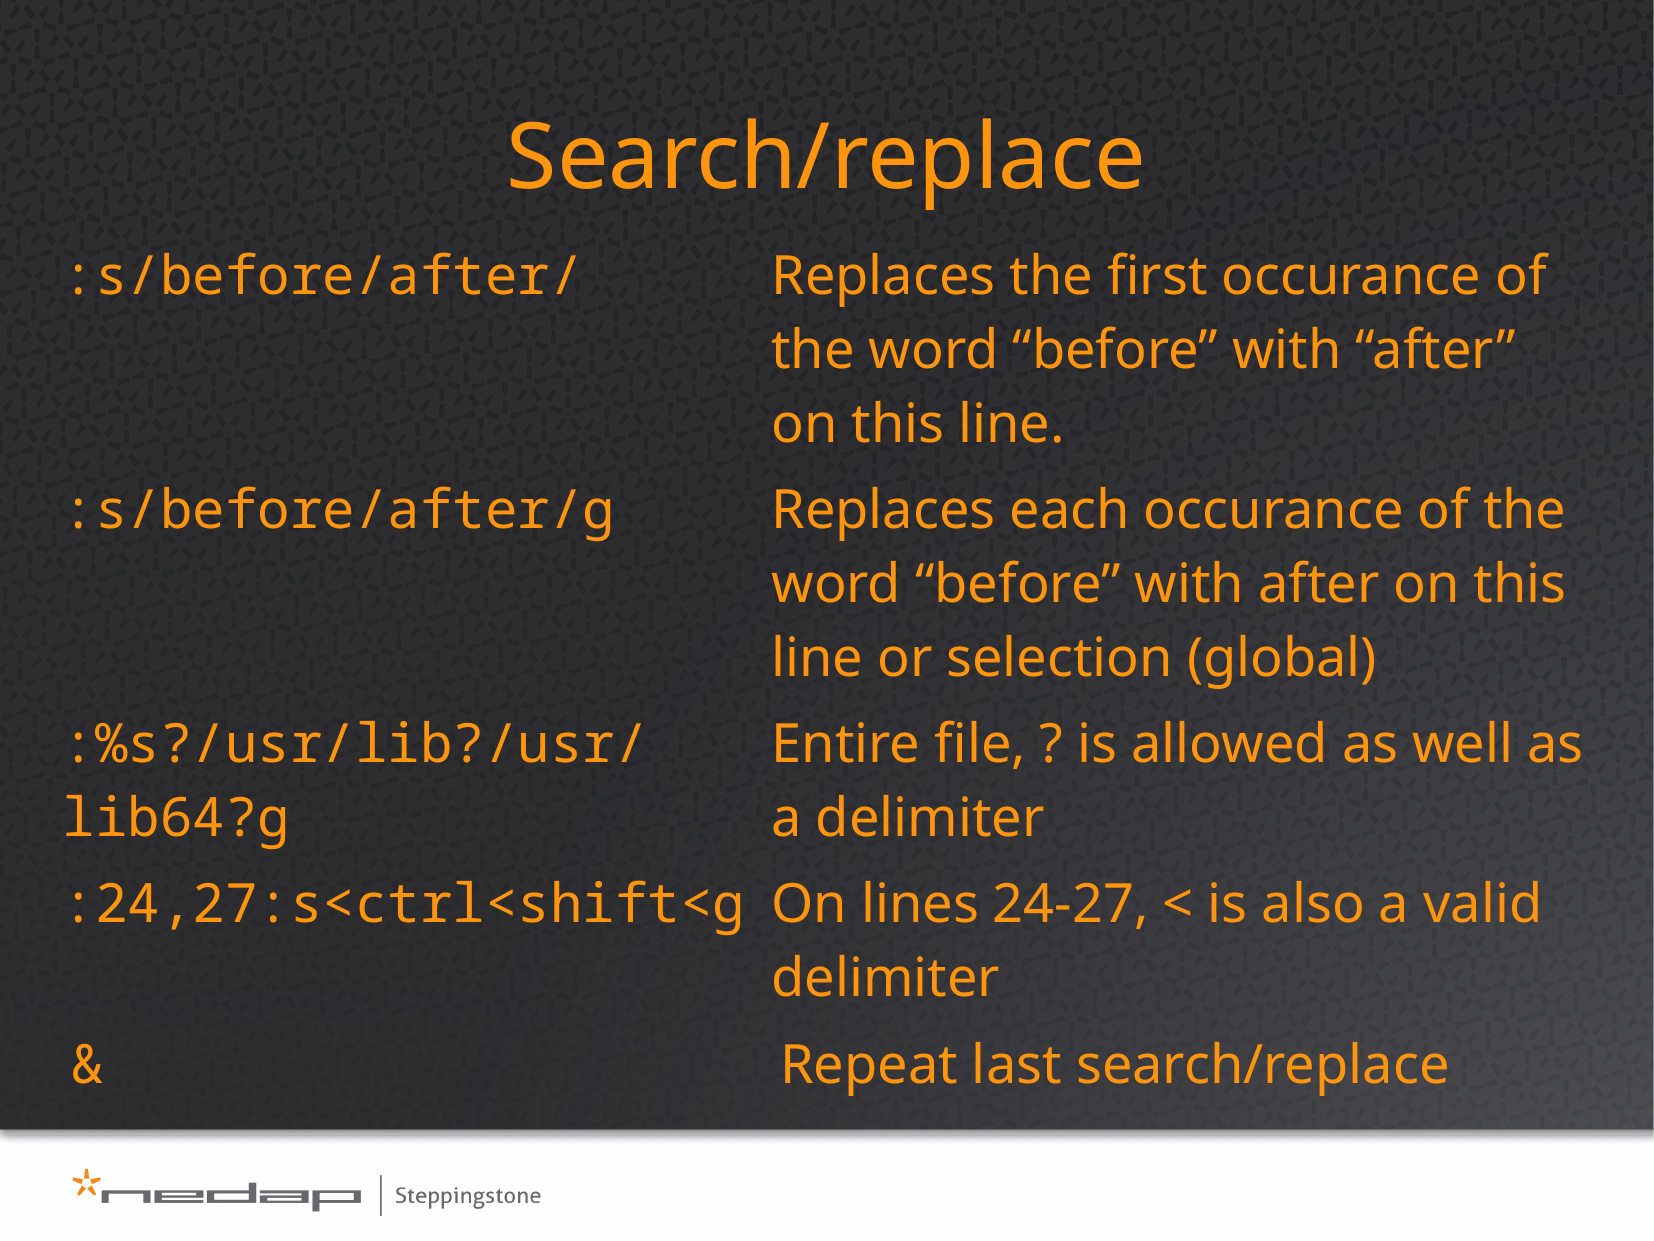

# Search/replace
| :s/before/after/ | Replaces the first occurance of the word “before” with “after” on this line. |
| --- | --- |
| :s/before/after/g | Replaces each occurance of the word “before” with after on this line or selection (global) |
| :%s?/usr/lib?/usr/lib64?g | Entire file, ? is allowed as well as a delimiter |
| :24,27:s<ctrl<shift<g | On lines 24-27, < is also a valid delimiter |
| & | Repeat last search/replace |